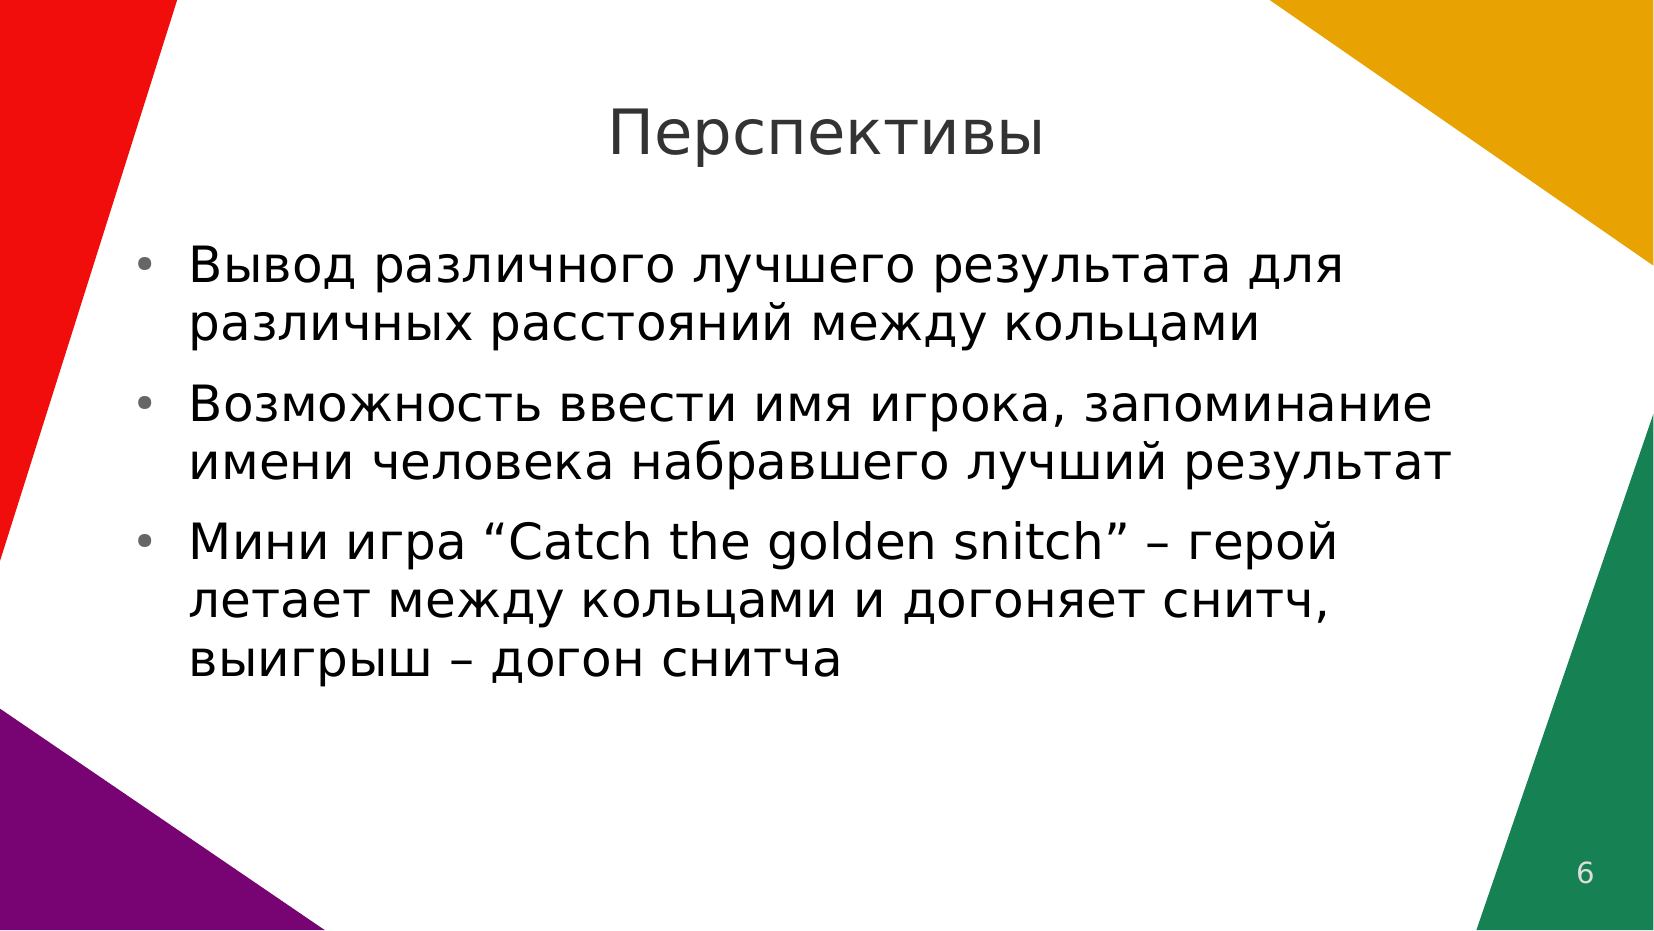

# Перспективы
Вывод различного лучшего результата для различных расстояний между кольцами
Возможность ввести имя игрока, запоминание имени человека набравшего лучший результат
Мини игра “Catch the golden snitch” – герой летает между кольцами и догоняет снитч, выигрыш – догон снитча
6